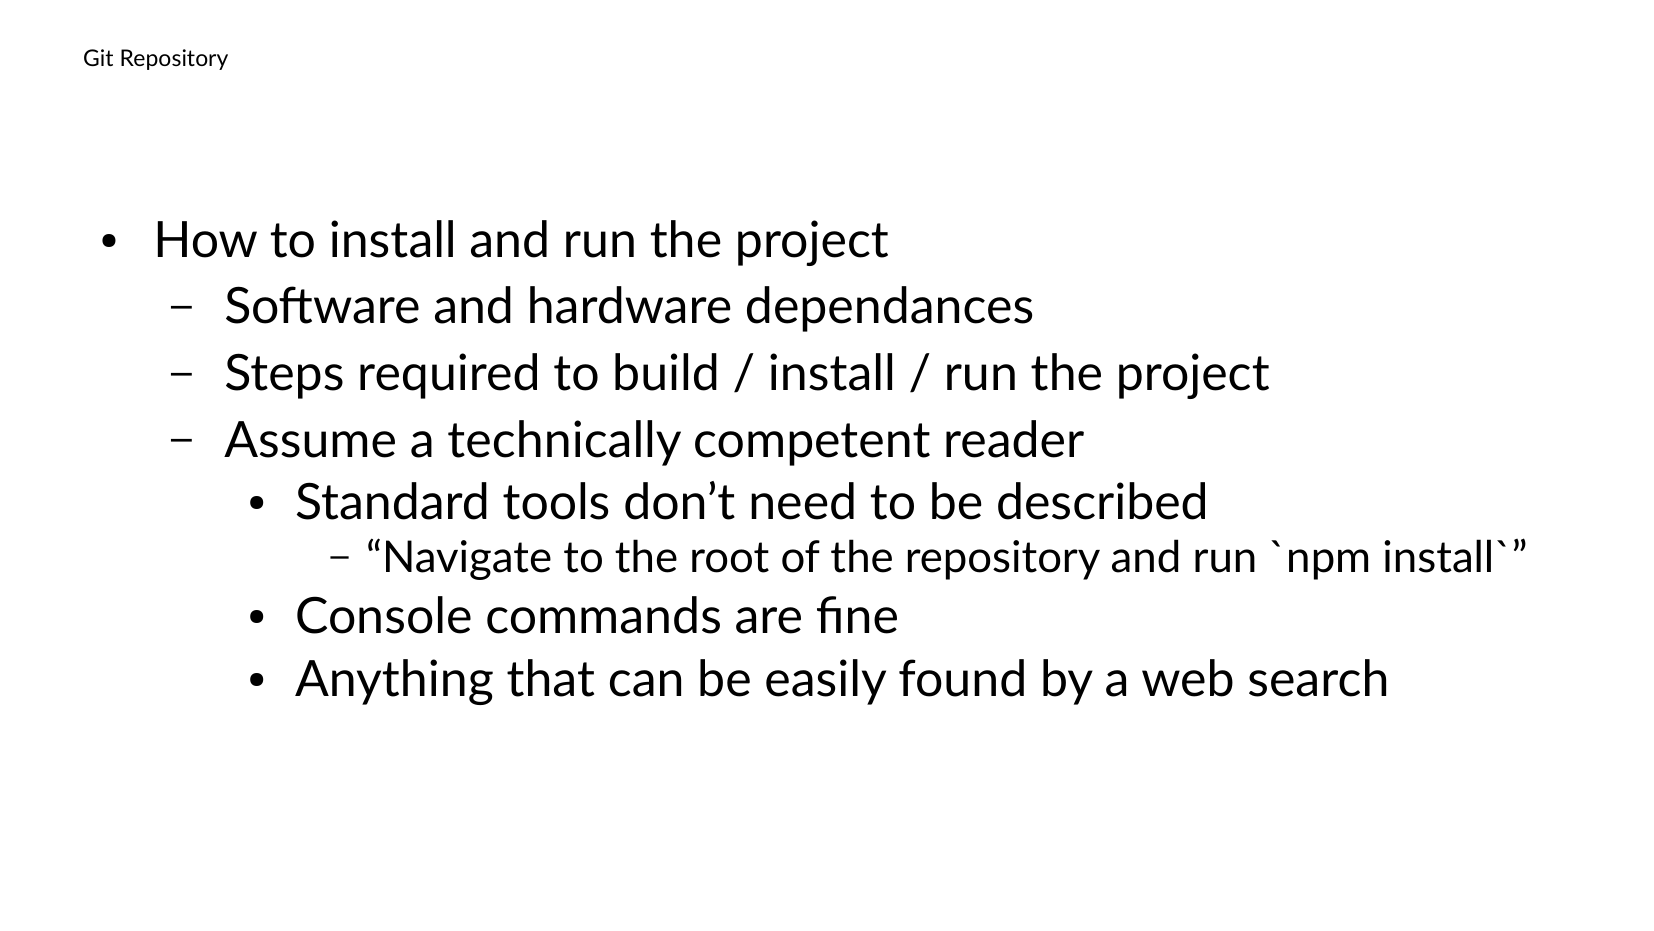

# Git Repository
How to install and run the project
Software and hardware dependances
Steps required to build / install / run the project
Assume a technically competent reader
Standard tools don’t need to be described
“Navigate to the root of the repository and run `npm install`”
Console commands are fine
Anything that can be easily found by a web search